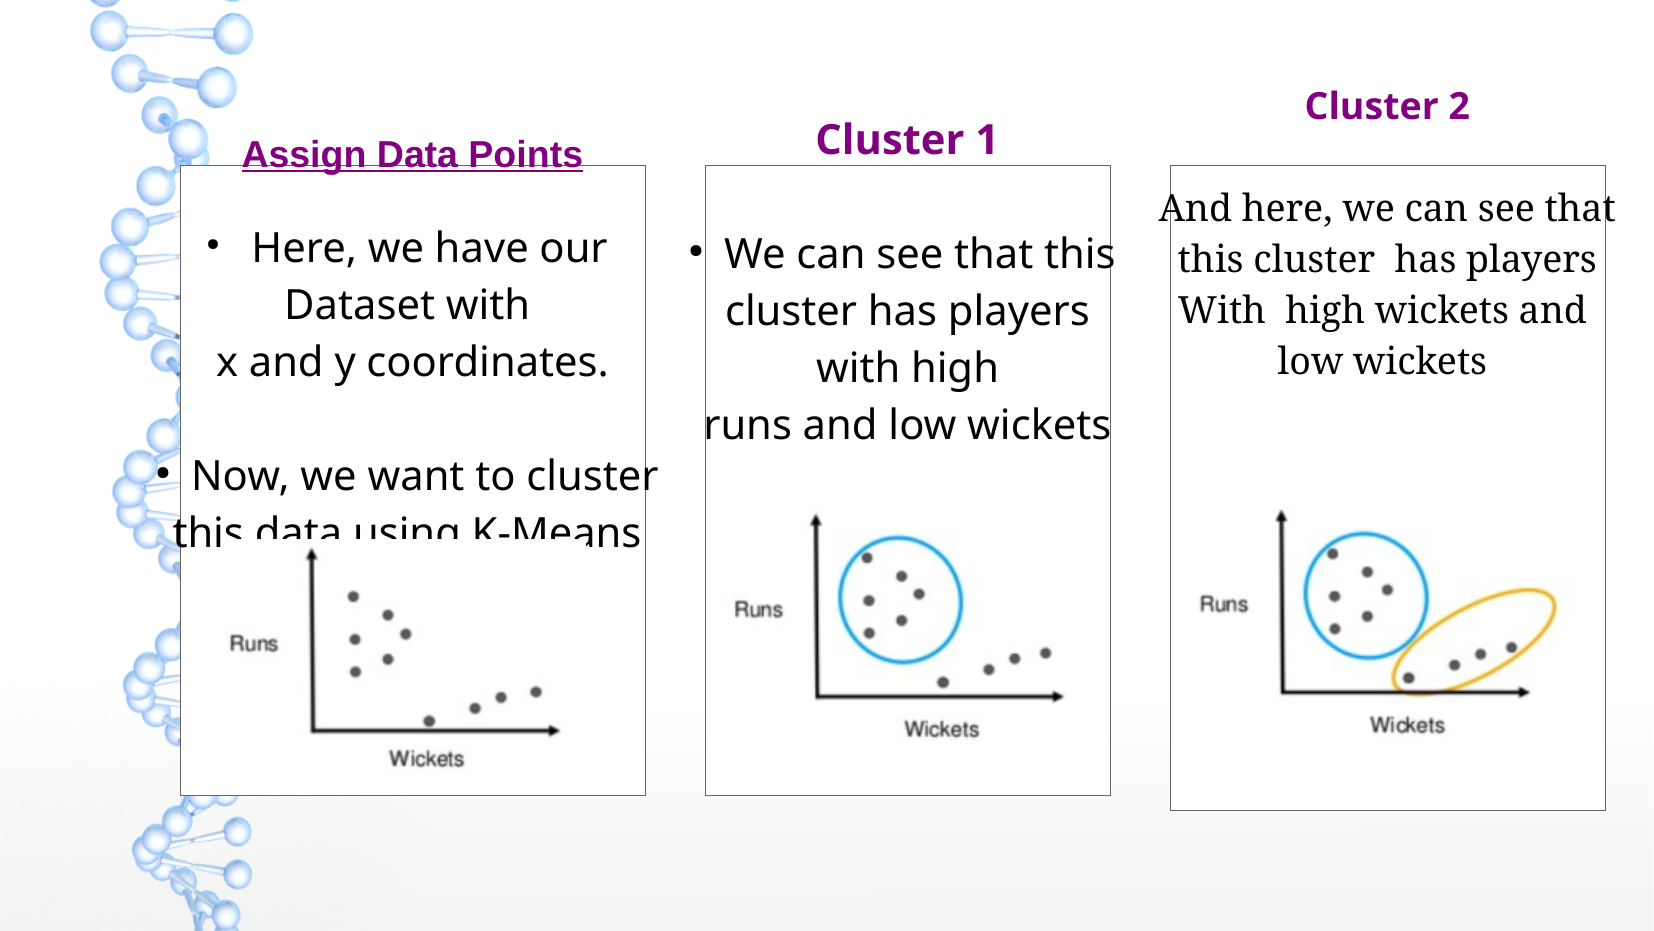

Assign Data Points
 Here, we have our
Dataset with
x and y coordinates.
Now, we want to cluster
this data using K-Means
Cluster 1
We can see that this
cluster has players
 with high
runs and low wickets
Cluster 2
And here, we can see that
 this cluster has players
With high wickets and
low wickets